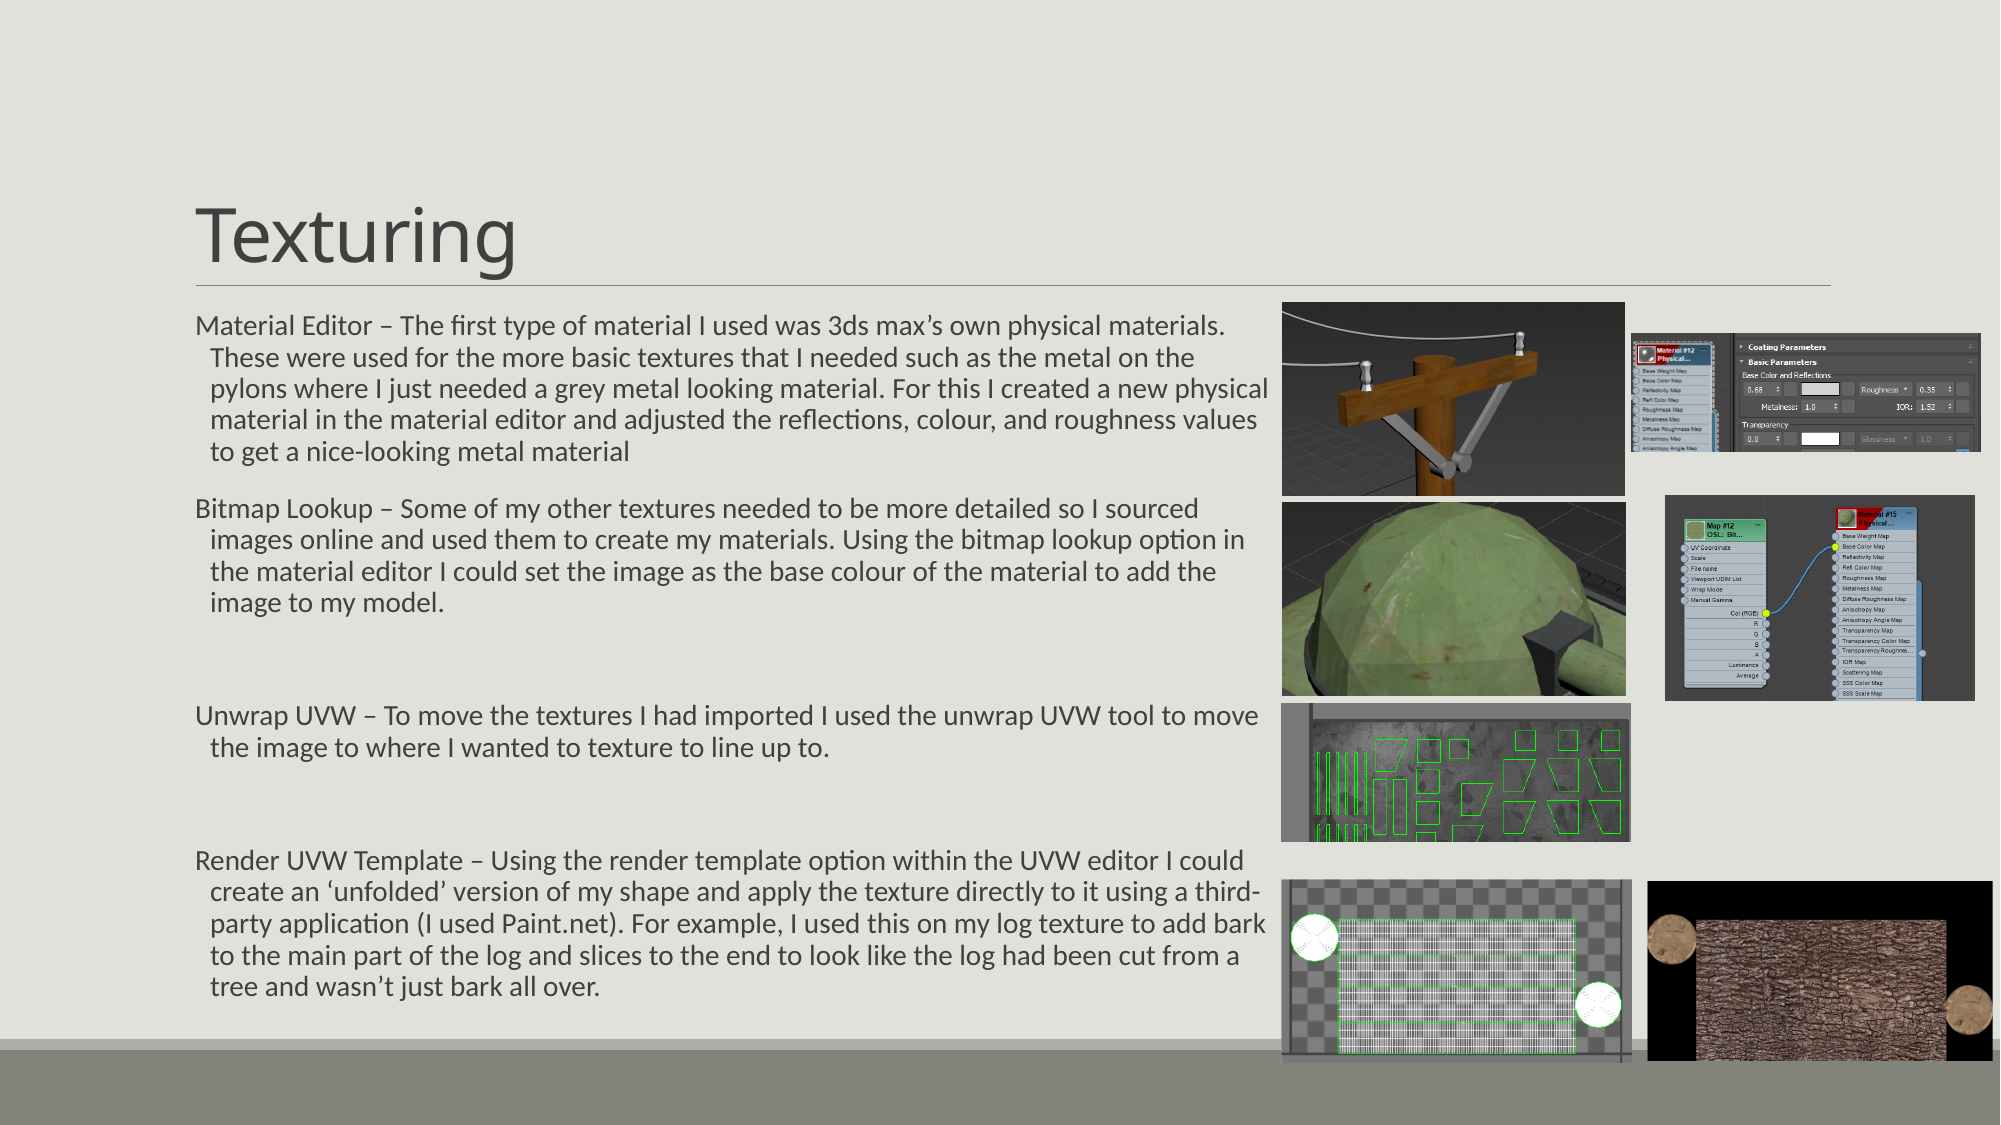

# Texturing
Material Editor – The first type of material I used was 3ds max’s own physical materials. These were used for the more basic textures that I needed such as the metal on the pylons where I just needed a grey metal looking material. For this I created a new physical material in the material editor and adjusted the reflections, colour, and roughness values to get a nice-looking metal material
Bitmap Lookup – Some of my other textures needed to be more detailed so I sourced images online and used them to create my materials. Using the bitmap lookup option in the material editor I could set the image as the base colour of the material to add the image to my model.
Unwrap UVW – To move the textures I had imported I used the unwrap UVW tool to move the image to where I wanted to texture to line up to.
Render UVW Template – Using the render template option within the UVW editor I could create an ‘unfolded’ version of my shape and apply the texture directly to it using a third-party application (I used Paint.net). For example, I used this on my log texture to add bark to the main part of the log and slices to the end to look like the log had been cut from a tree and wasn’t just bark all over.